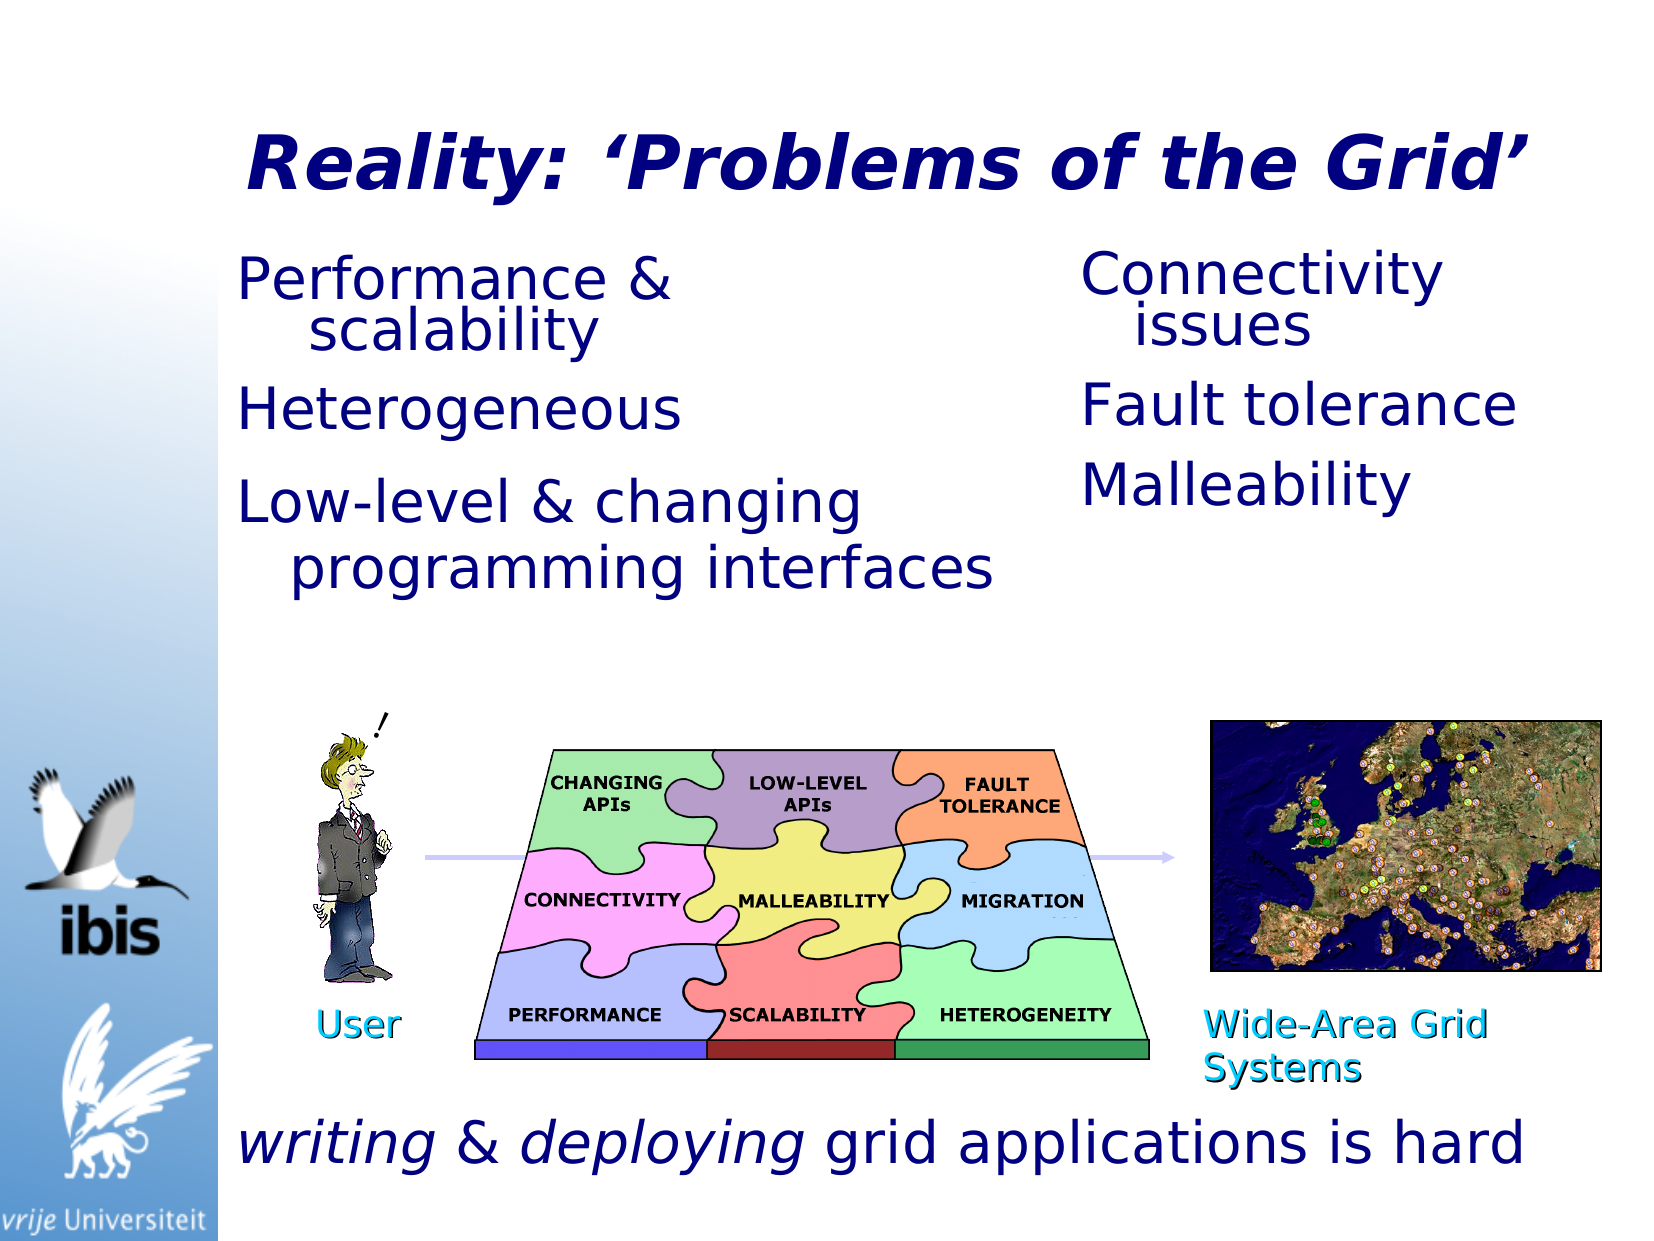

# Reality: ‘Problems of the Grid’
Connectivity issues
Fault tolerance
Malleability
Performance &
 scalability
Heterogeneous
Low-level & changing
programming interfaces
writing & deploying grid applications is hard
!
User
Wide-Area Grid Systems